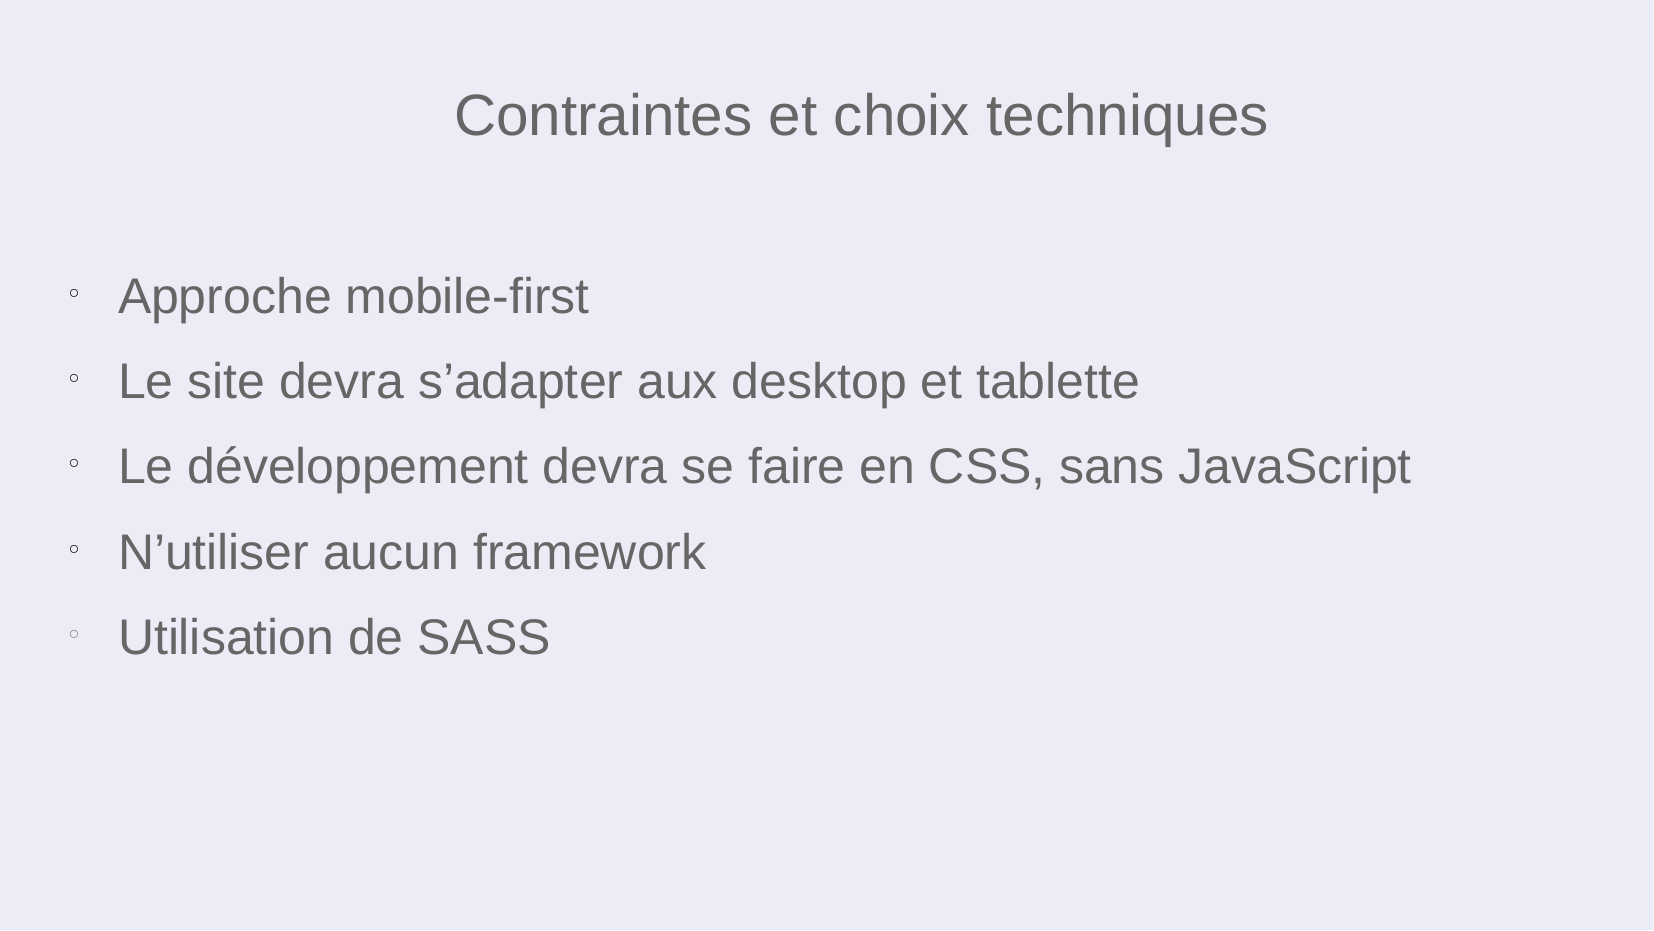

# Contraintes et choix techniques
Approche mobile-first
Le site devra s’adapter aux desktop et tablette
Le développement devra se faire en CSS, sans JavaScript
N’utiliser aucun framework
Utilisation de SASS